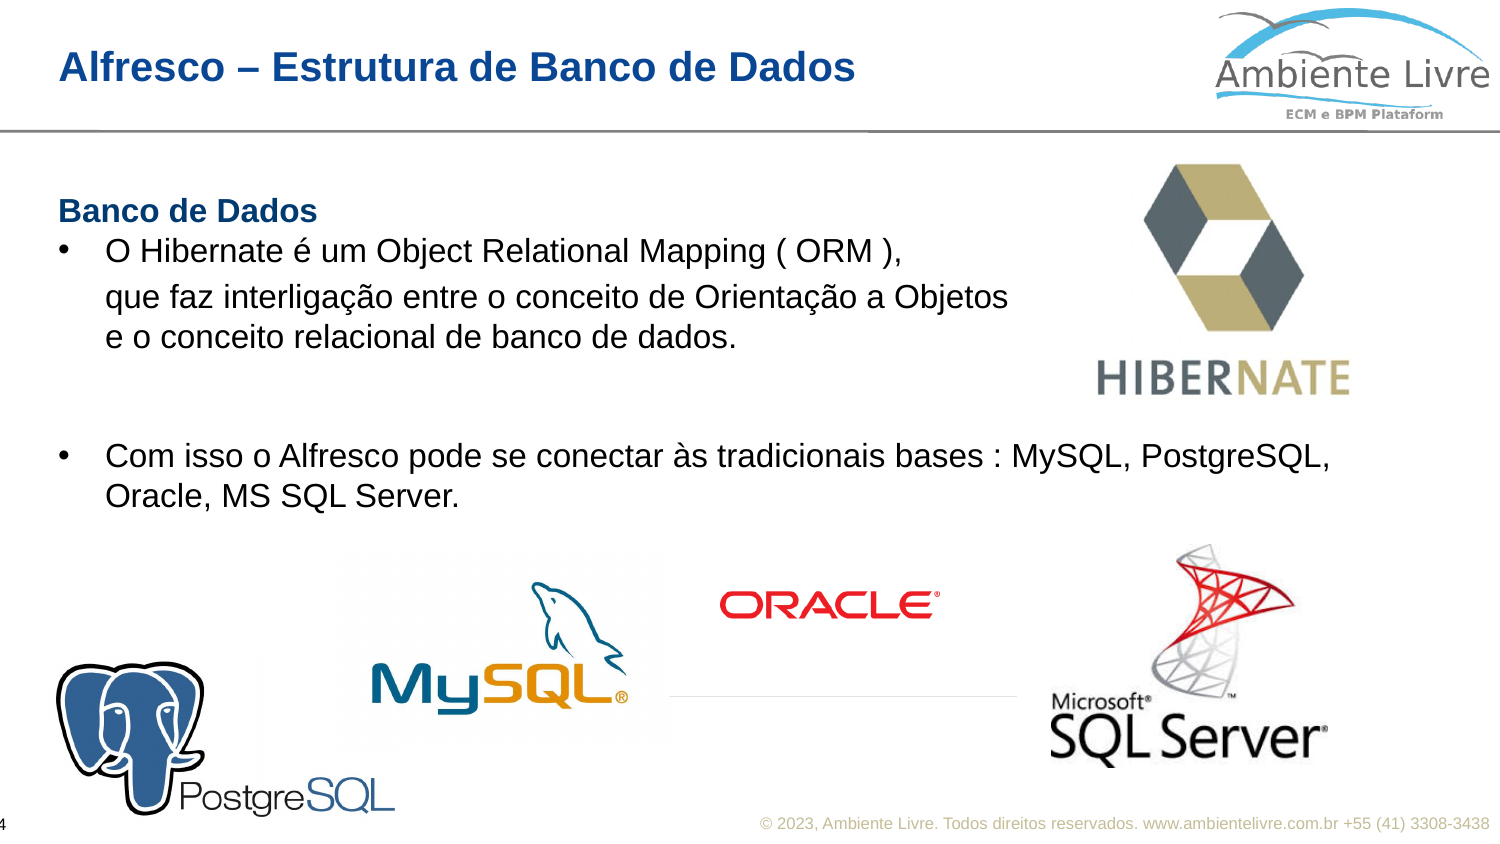

# Alfresco – Estrutura de Banco de Dados
Banco de Dados
O Hibernate é um Object Relational Mapping ( ORM ),
que faz interligação entre o conceito de Orientação a Objetos
e o conceito relacional de banco de dados.
Com isso o Alfresco pode se conectar às tradicionais bases : MySQL, PostgreSQL, Oracle, MS SQL Server.